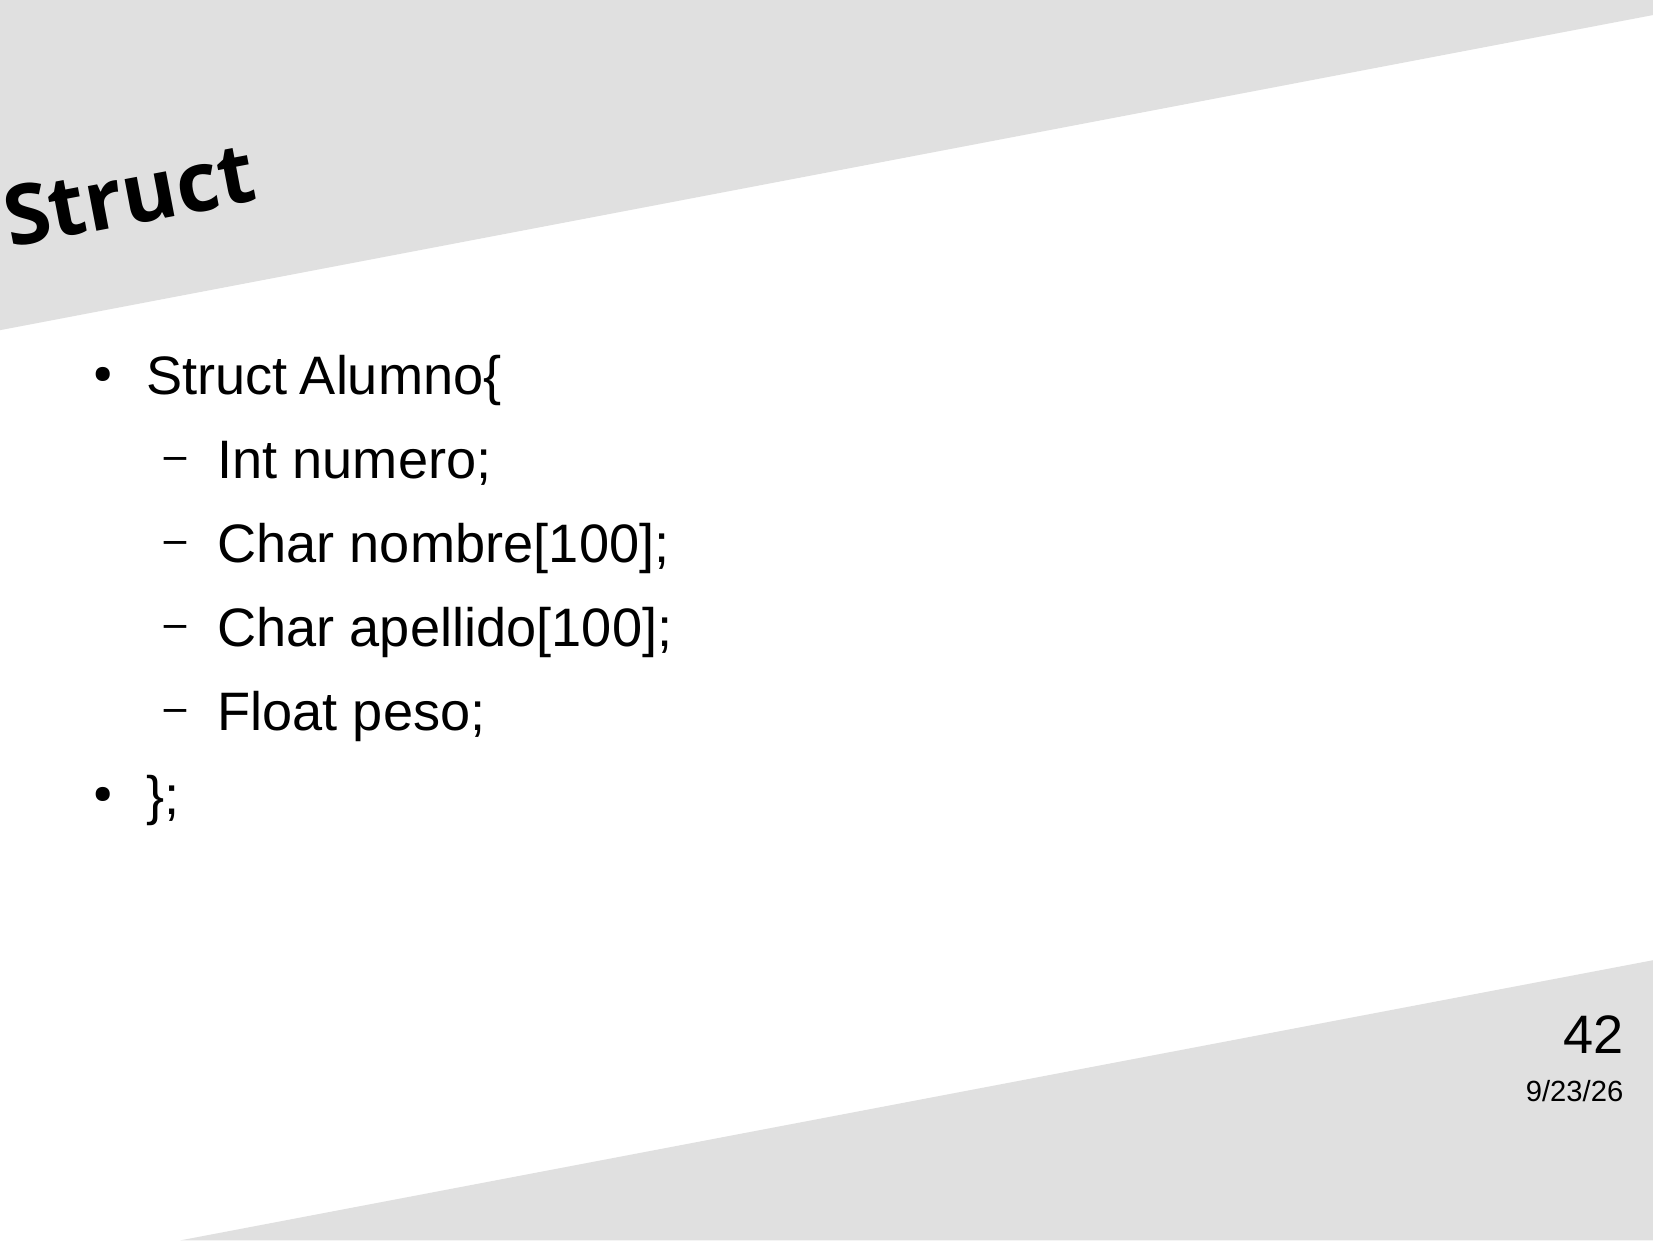

# Struct
Struct Alumno{
Int numero;
Char nombre[100];
Char apellido[100];
Float peso;
};
42